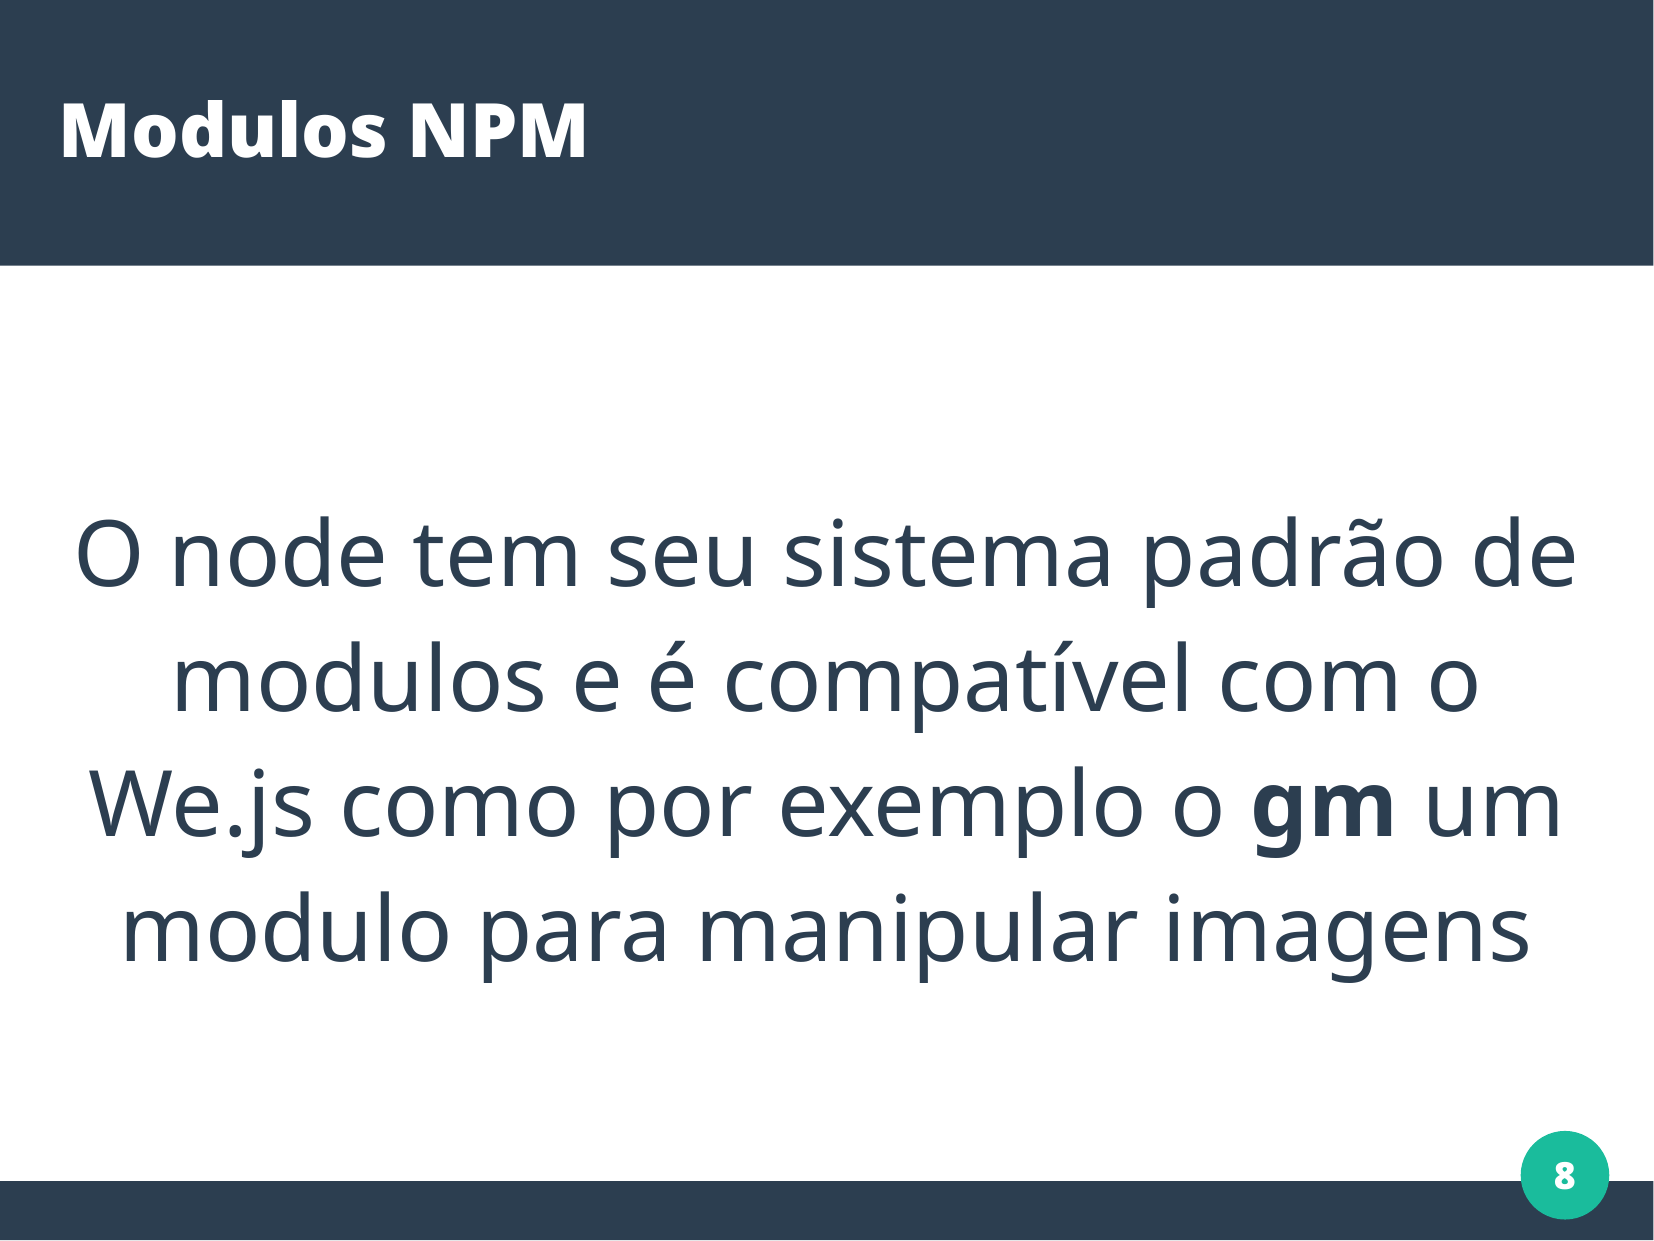

# Modulos NPM
O node tem seu sistema padrão de modulos e é compatível com o We.js como por exemplo o gm um modulo para manipular imagens
8